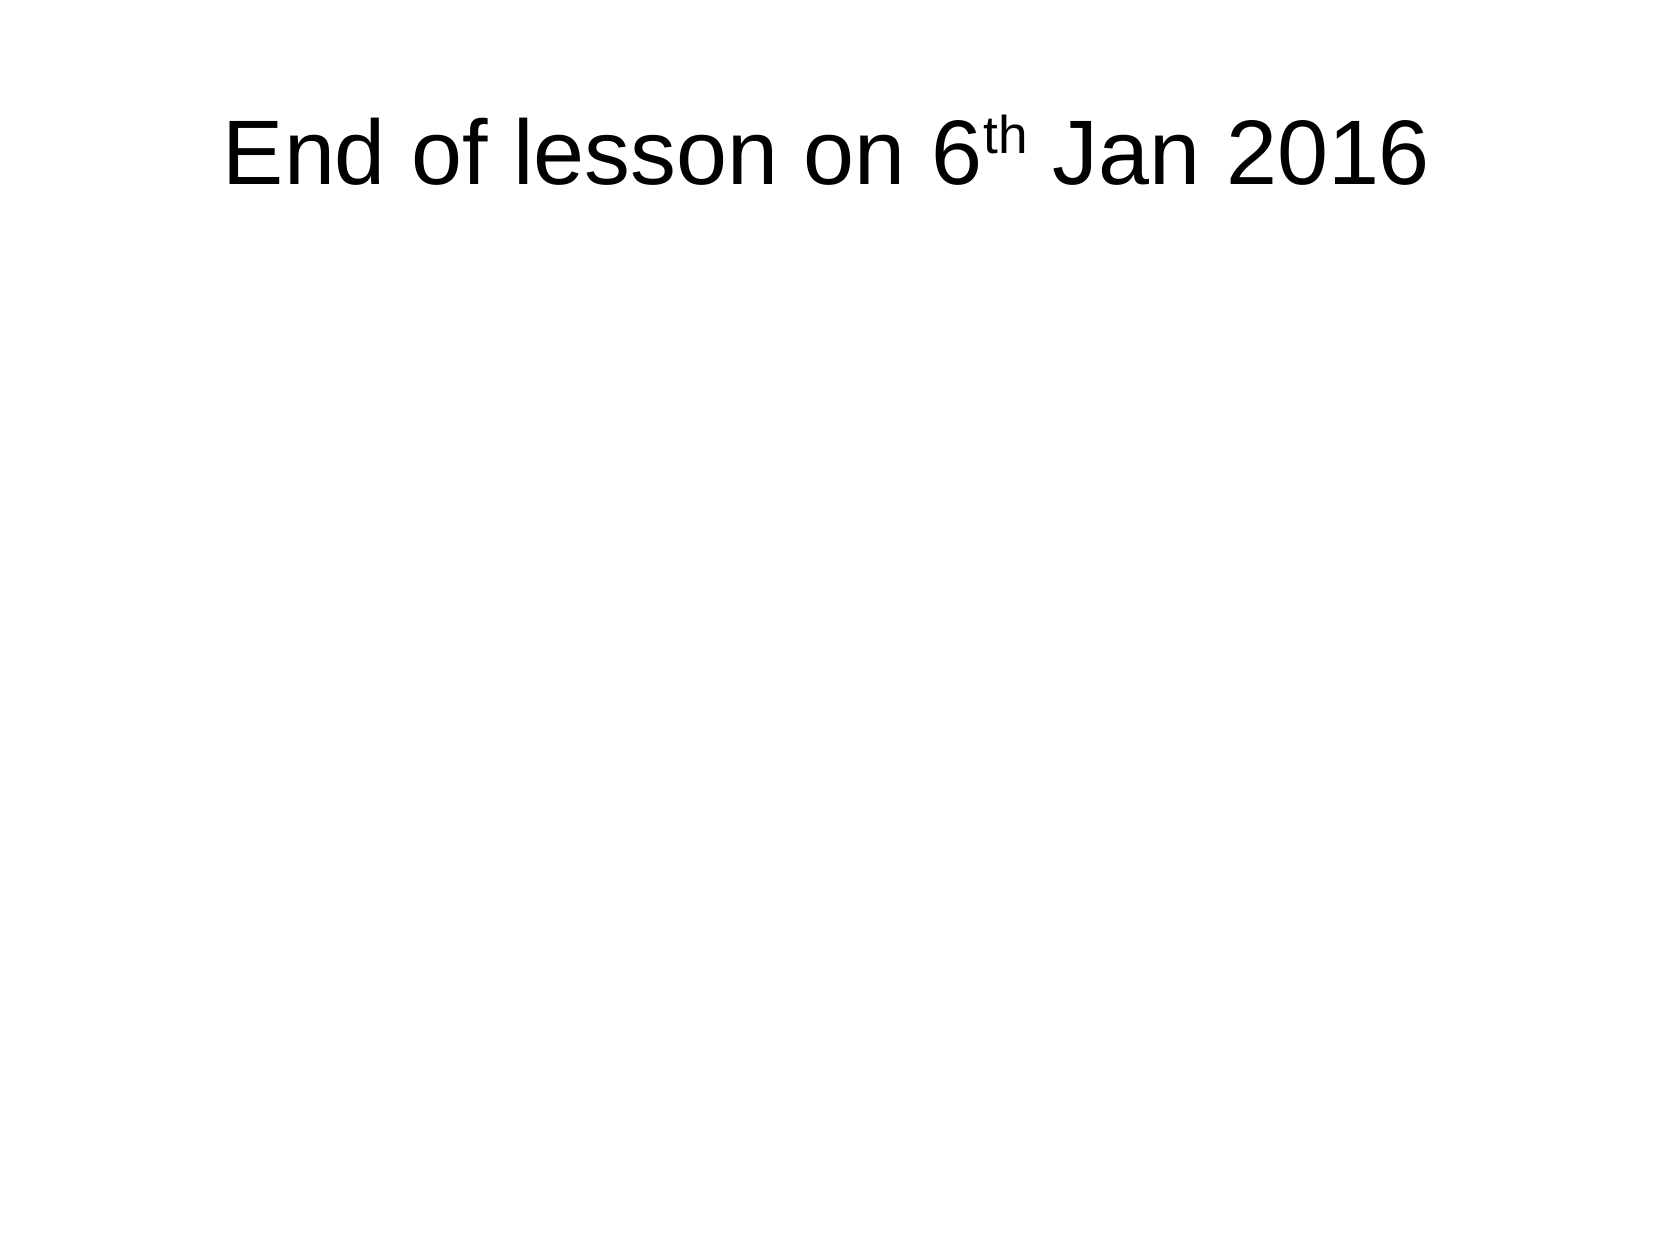

# End of lesson on 6th Jan 2016